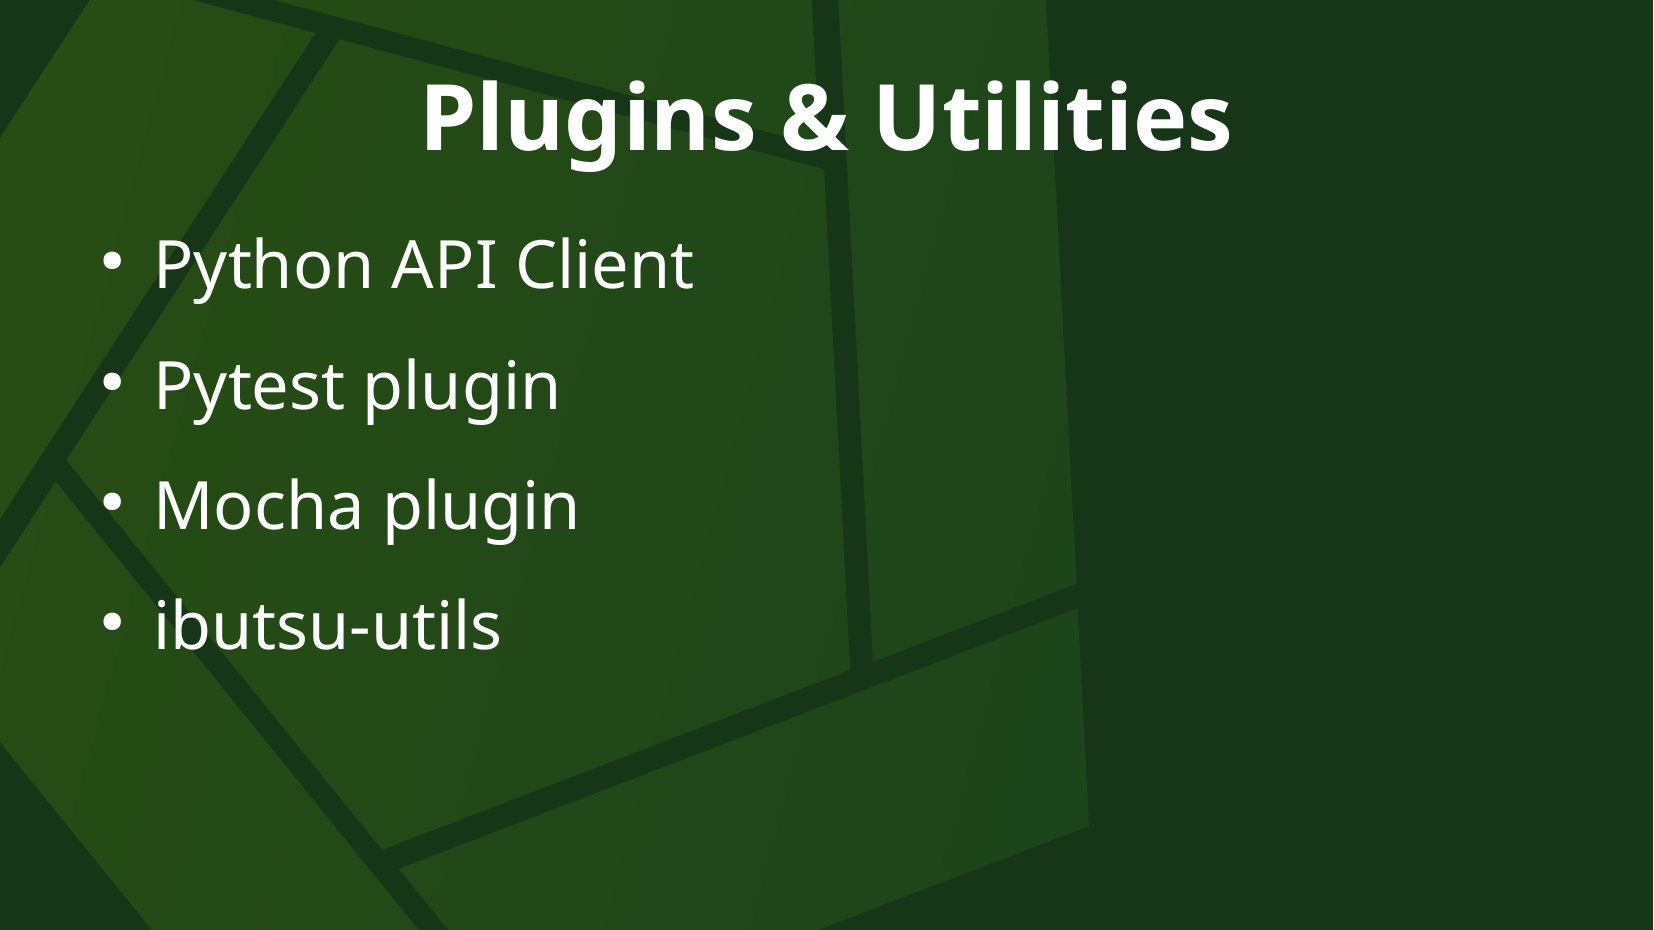

# Plugins & Utilities
Python API Client
Pytest plugin
Mocha plugin
ibutsu-utils